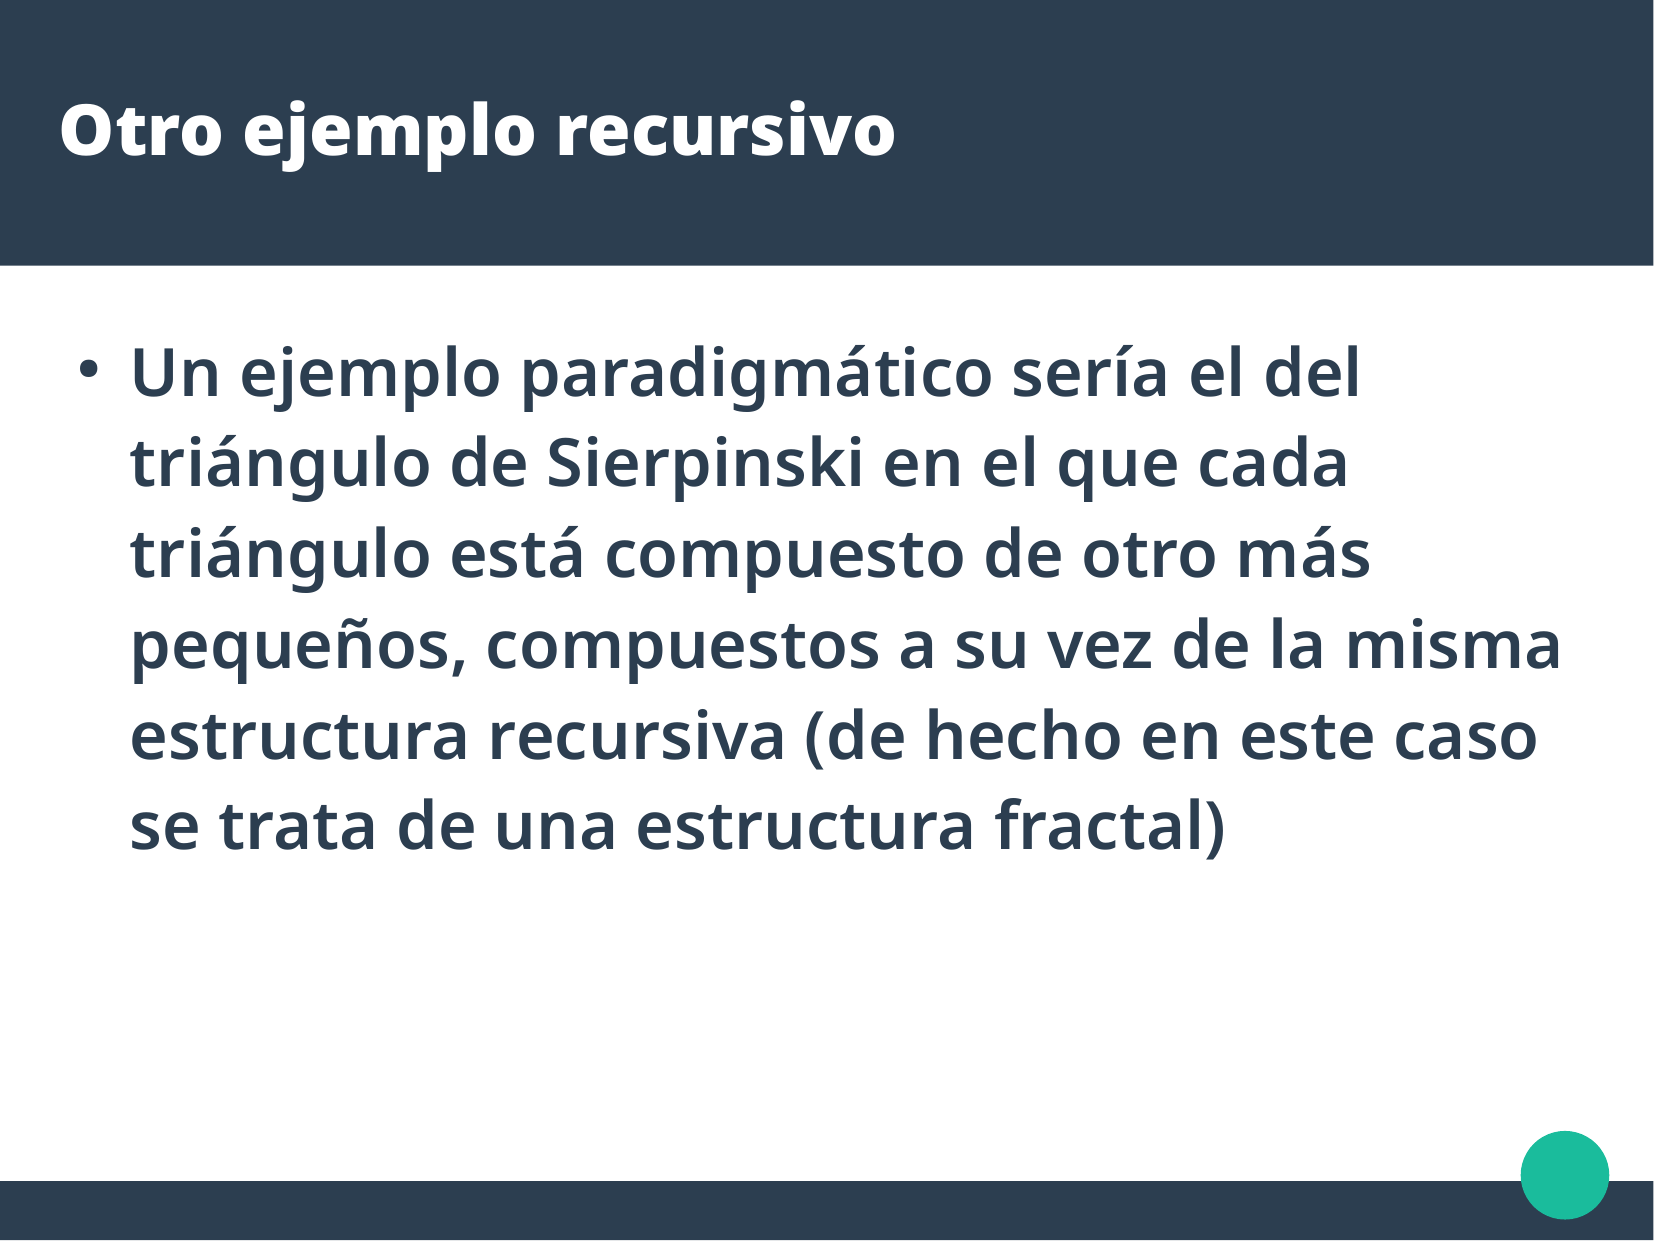

# Otro ejemplo recursivo
Un ejemplo paradigmático sería el del triángulo de Sierpinski en el que cada triángulo está compuesto de otro más pequeños, compuestos a su vez de la misma estructura recursiva (de hecho en este caso se trata de una estructura fractal)